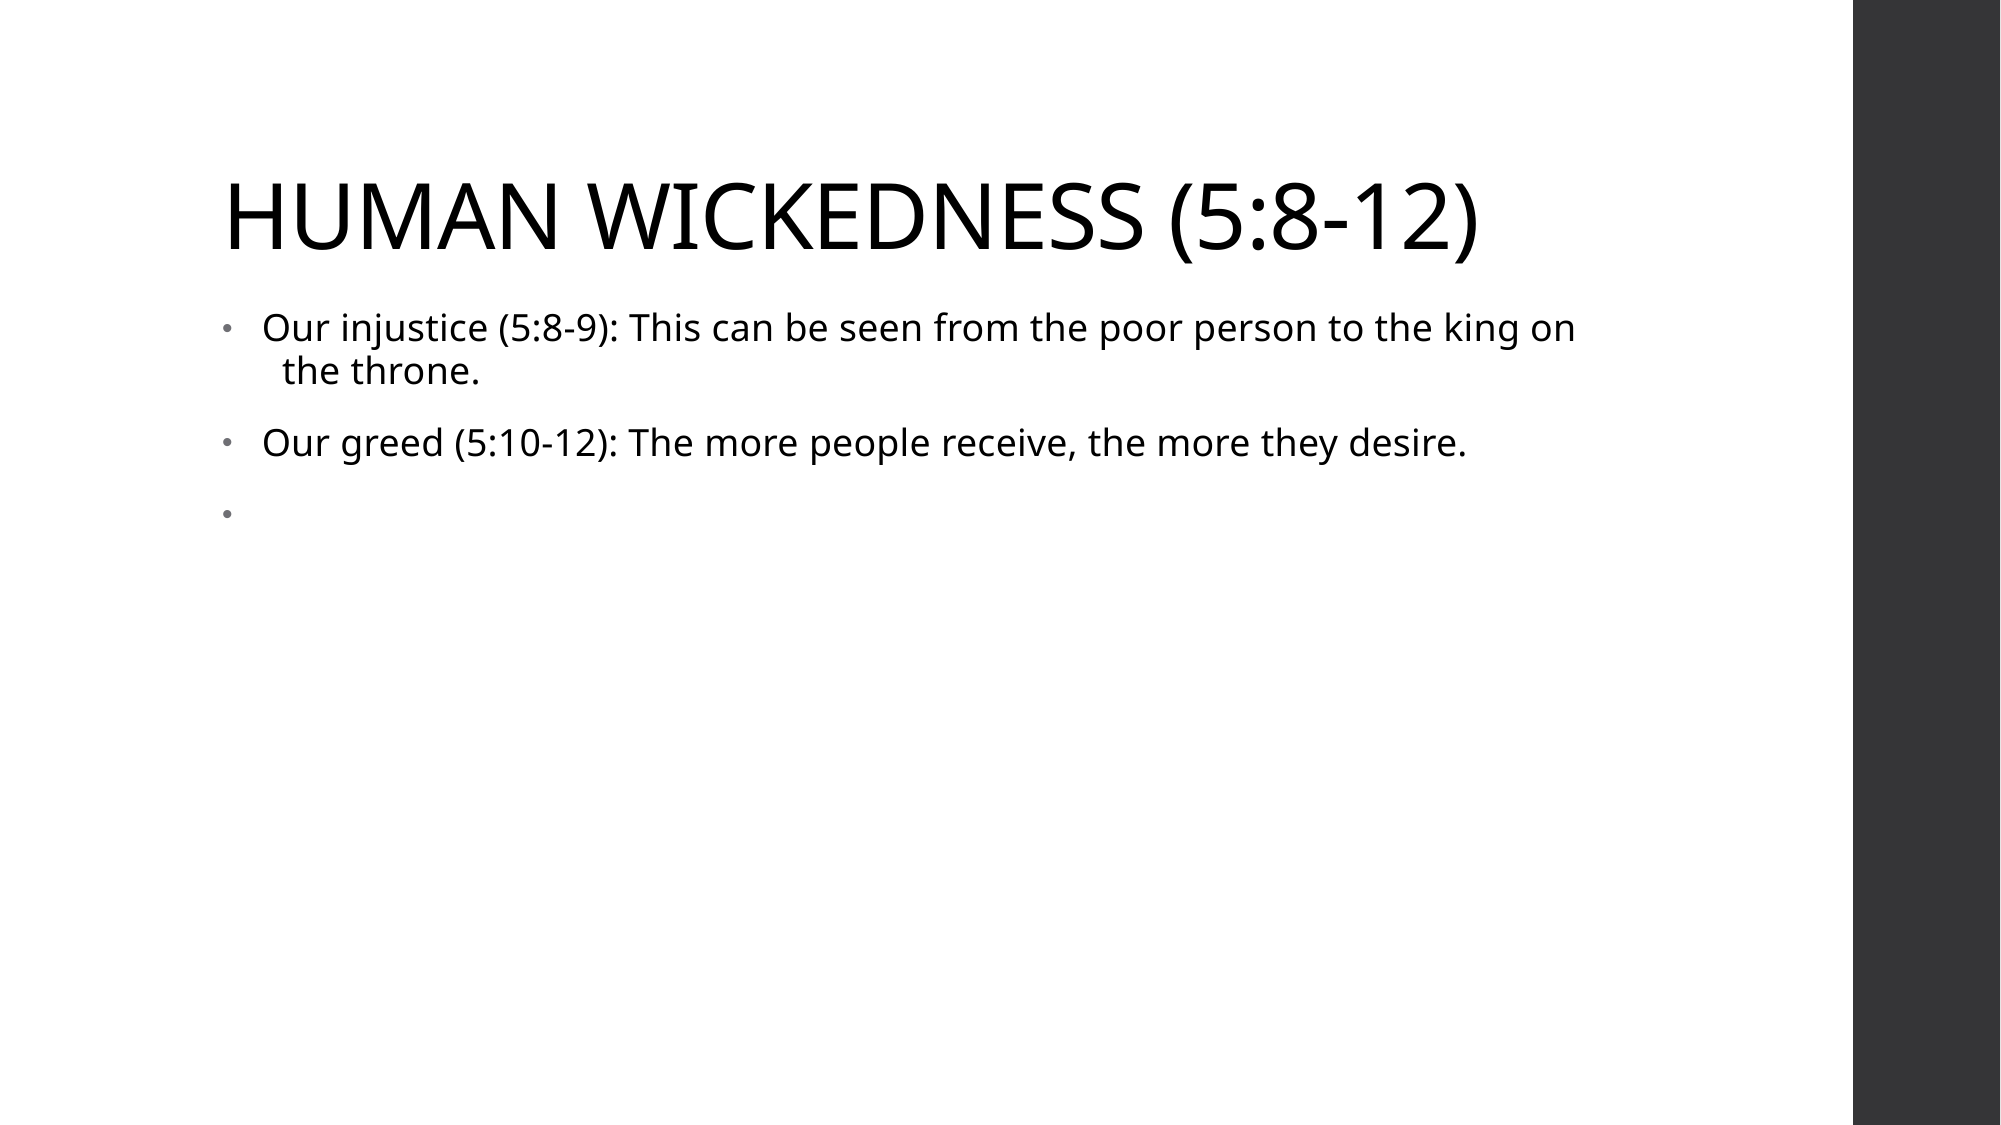

# HUMAN WICKEDNESS (5:8-12)
 Our injustice (5:8-9): This can be seen from the poor person to the king on the throne.
 Our greed (5:10-12): The more people receive, the more they desire.